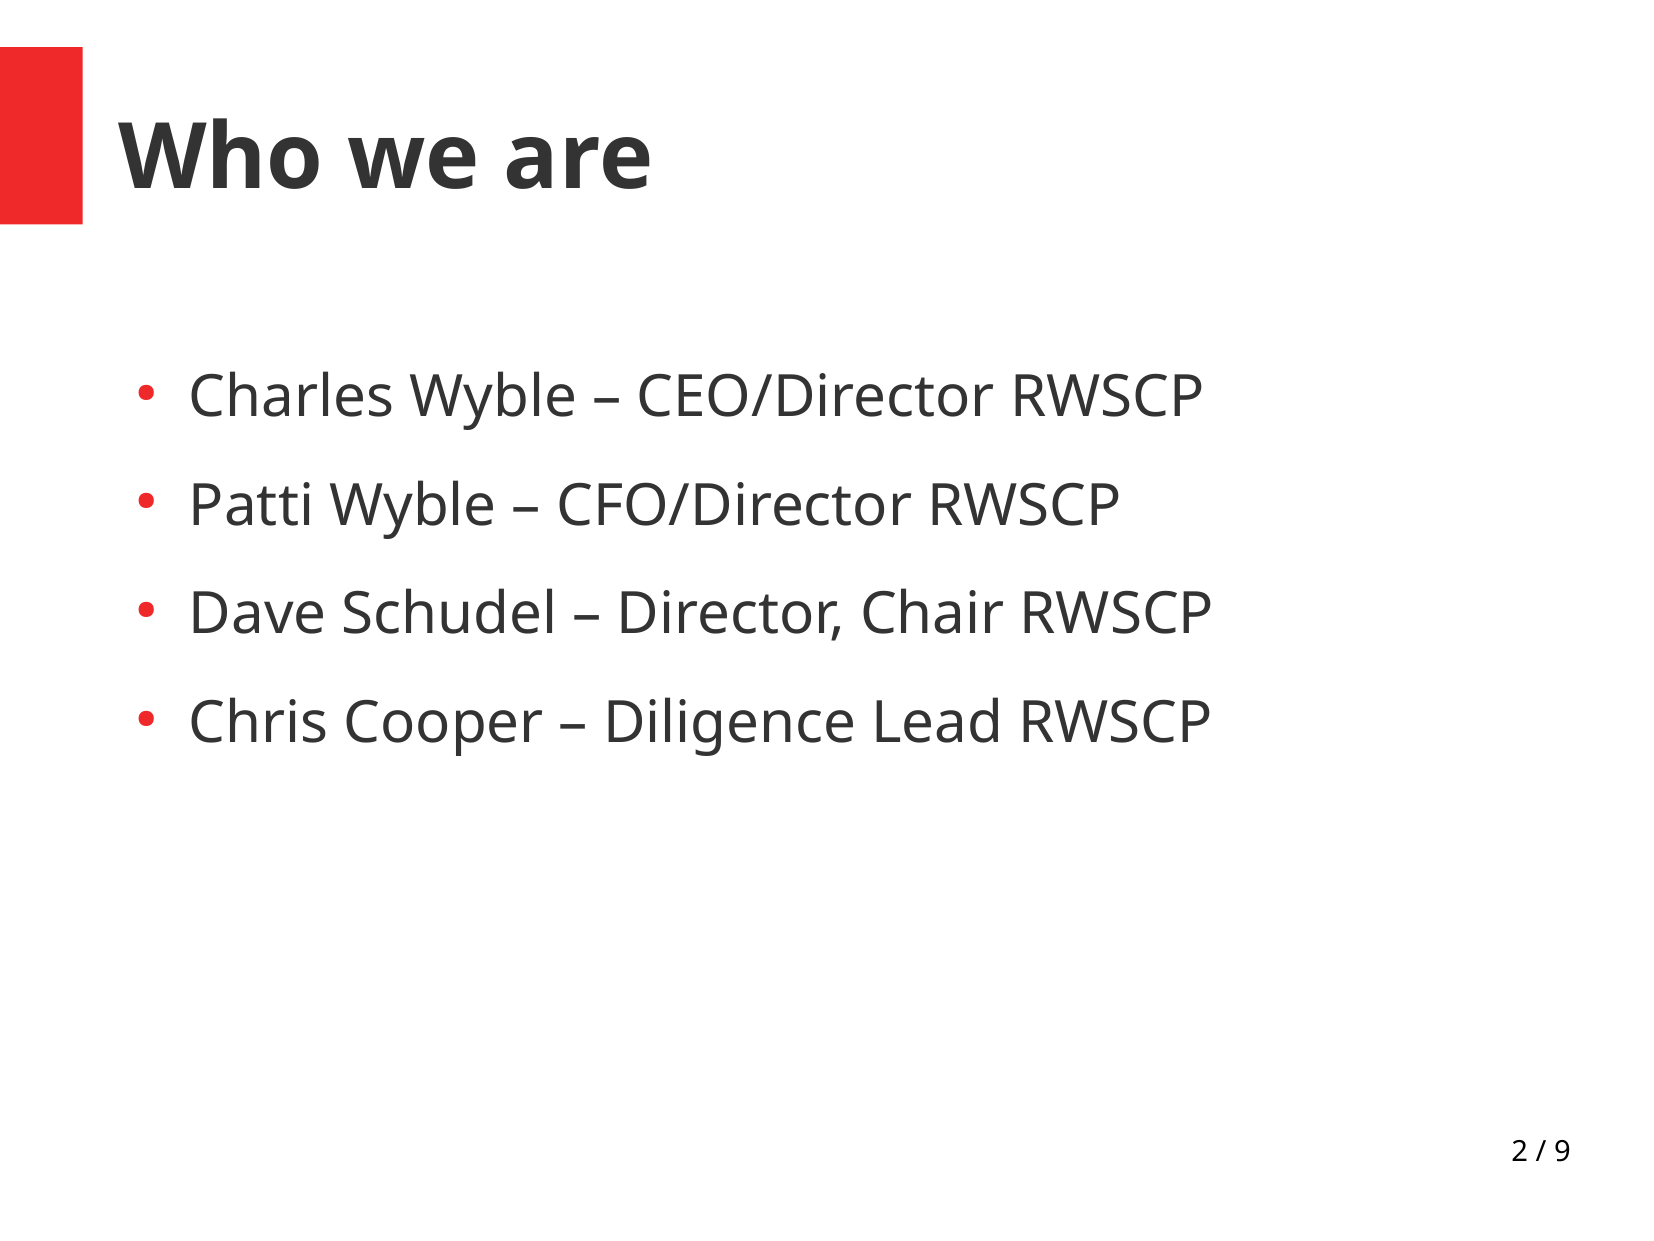

# Who we are
Charles Wyble – CEO/Director RWSCP
Patti Wyble – CFO/Director RWSCP
Dave Schudel – Director, Chair RWSCP
Chris Cooper – Diligence Lead RWSCP
2